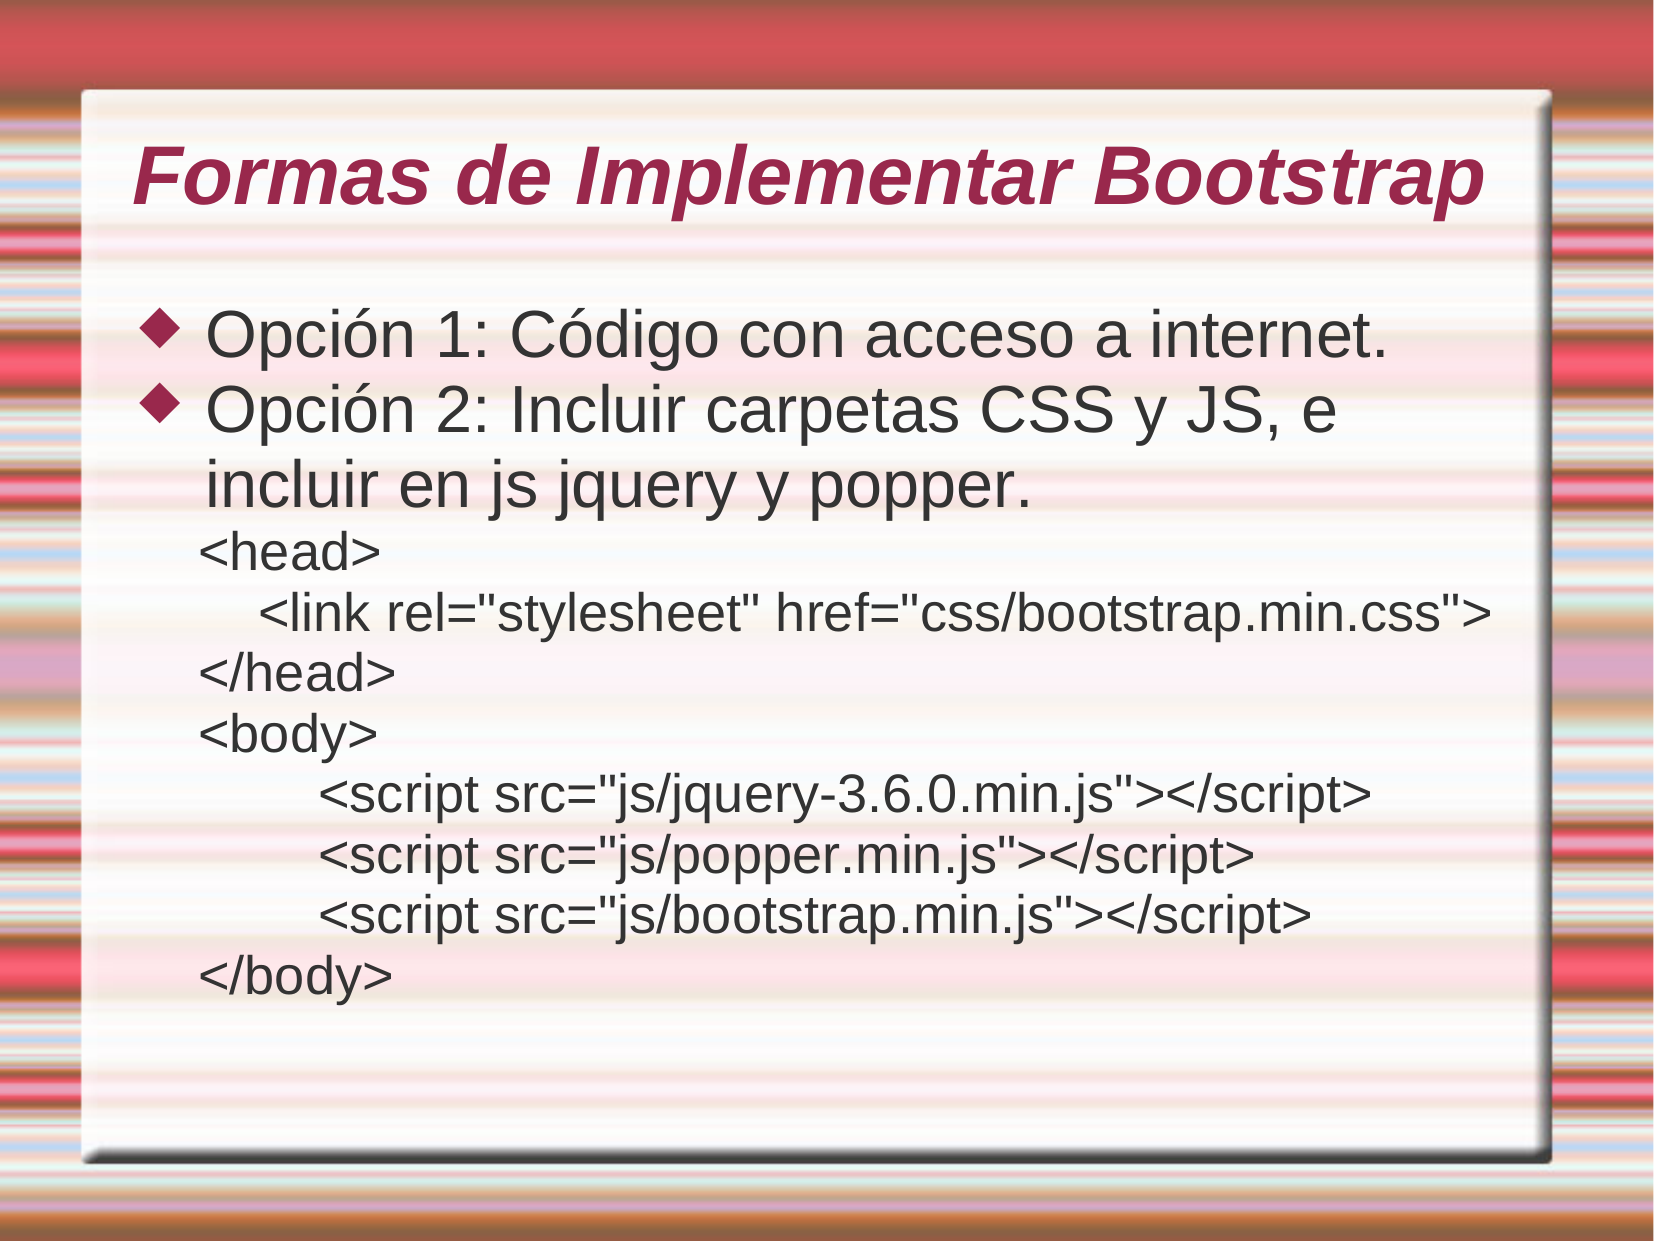

# Formas de Implementar Bootstrap
Opción 1: Código con acceso a internet.
Opción 2: Incluir carpetas CSS y JS, e incluir en js jquery y popper.
 <head>
 <link rel="stylesheet" href="css/bootstrap.min.css">
 </head>
 <body>
 <script src="js/jquery-3.6.0.min.js"></script>
 <script src="js/popper.min.js"></script>
 <script src="js/bootstrap.min.js"></script>
 </body>